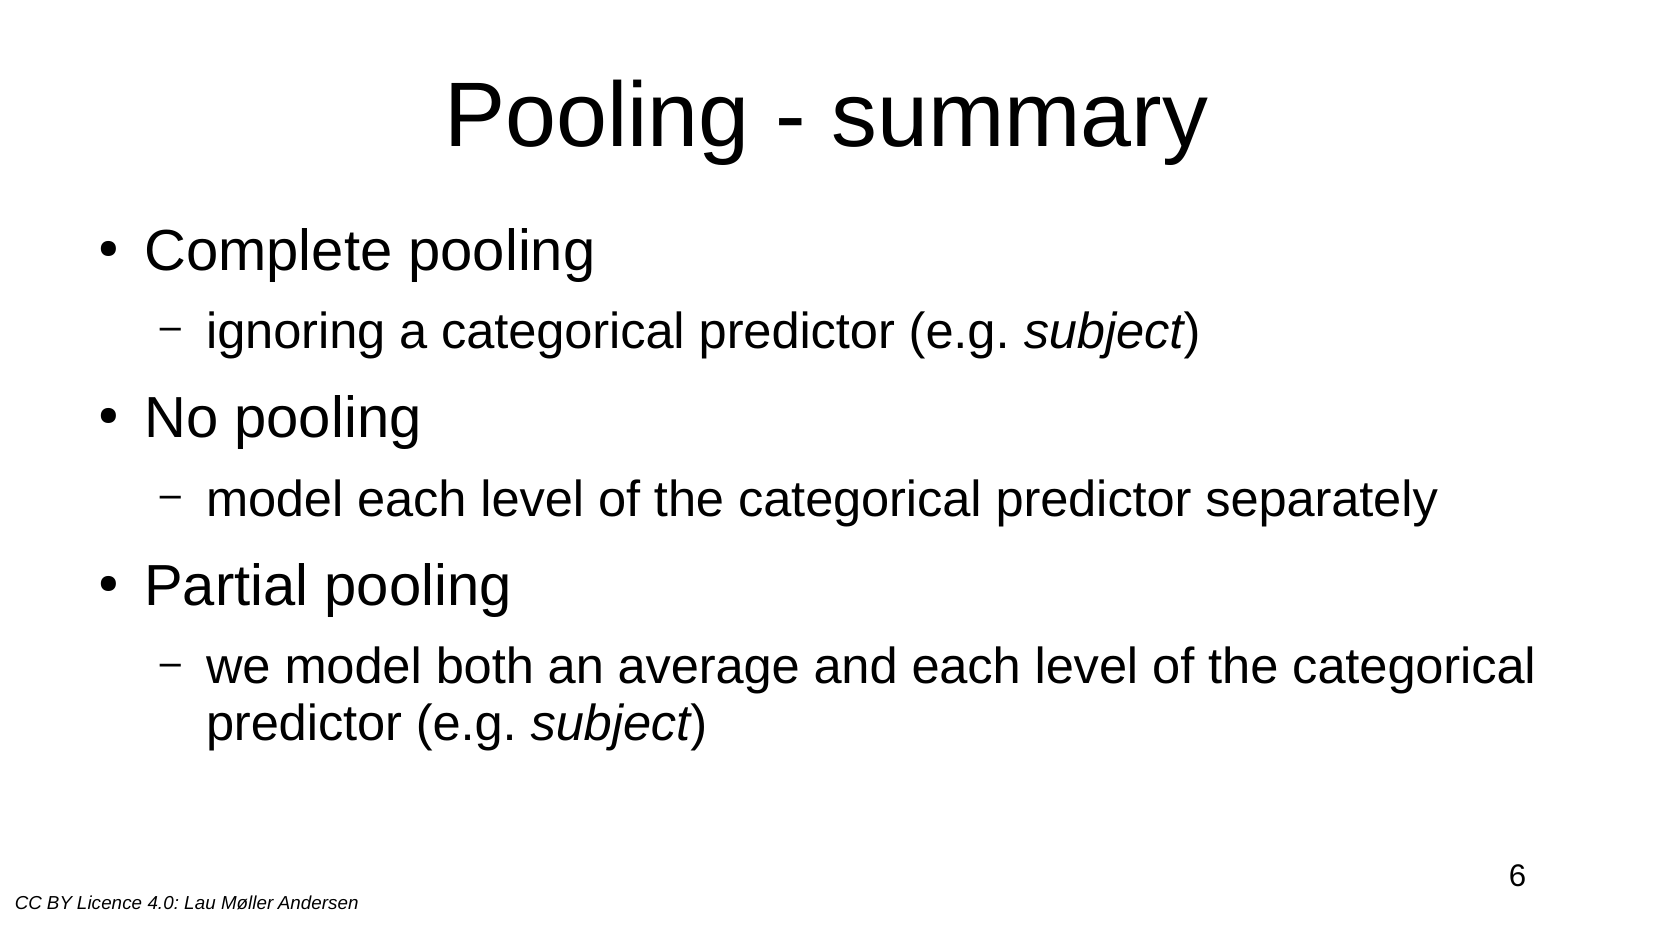

# Pooling - summary
Complete pooling
ignoring a categorical predictor (e.g. subject)
No pooling
model each level of the categorical predictor separately
Partial pooling
we model both an average and each level of the categorical predictor (e.g. subject)
CC BY Licence 4.0: Lau Møller Andersen